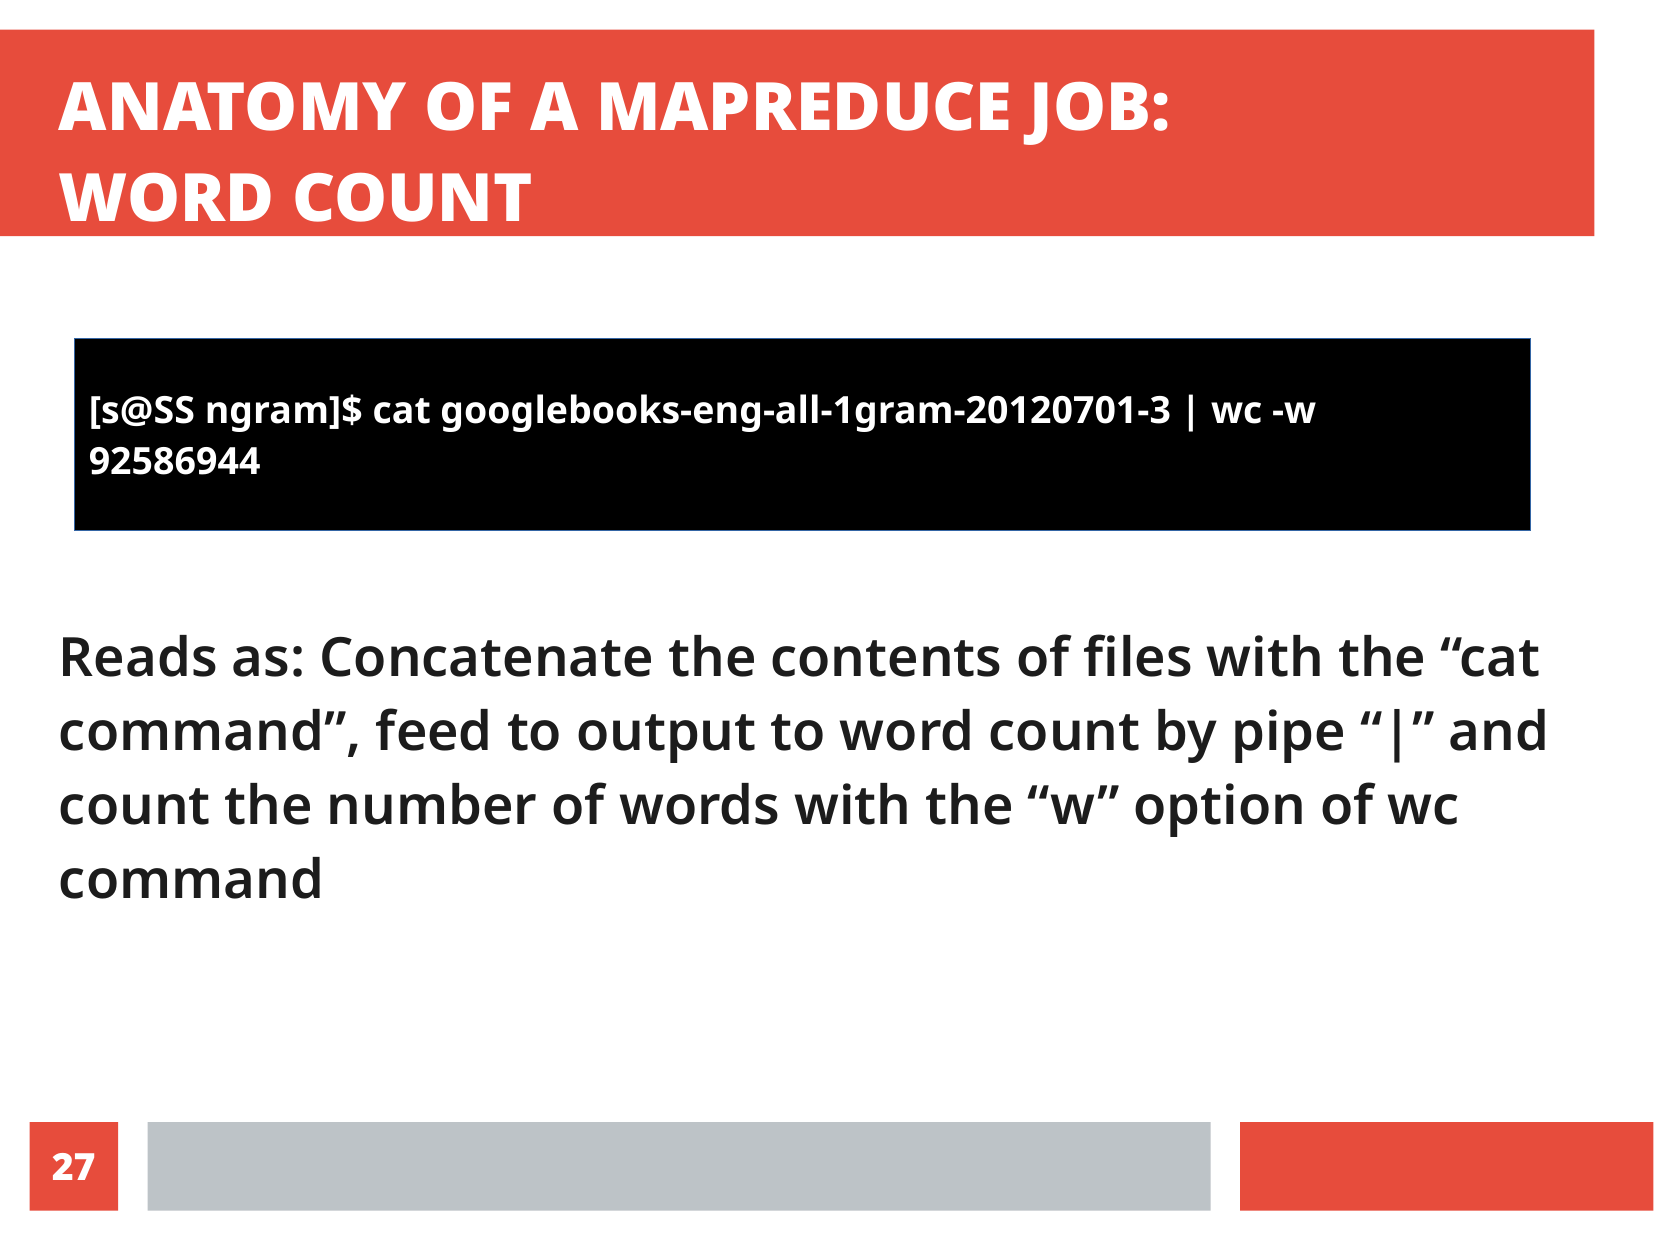

# ANATOMY OF A MAPREDUCE JOB: WORD COUNT
Reads as: Concatenate the contents of files with the “cat command”, feed to output to word count by pipe “|” and count the number of words with the “w” option of wc command
[s@SS ngram]$ cat googlebooks-eng-all-1gram-20120701-3 | wc -w
92586944
27